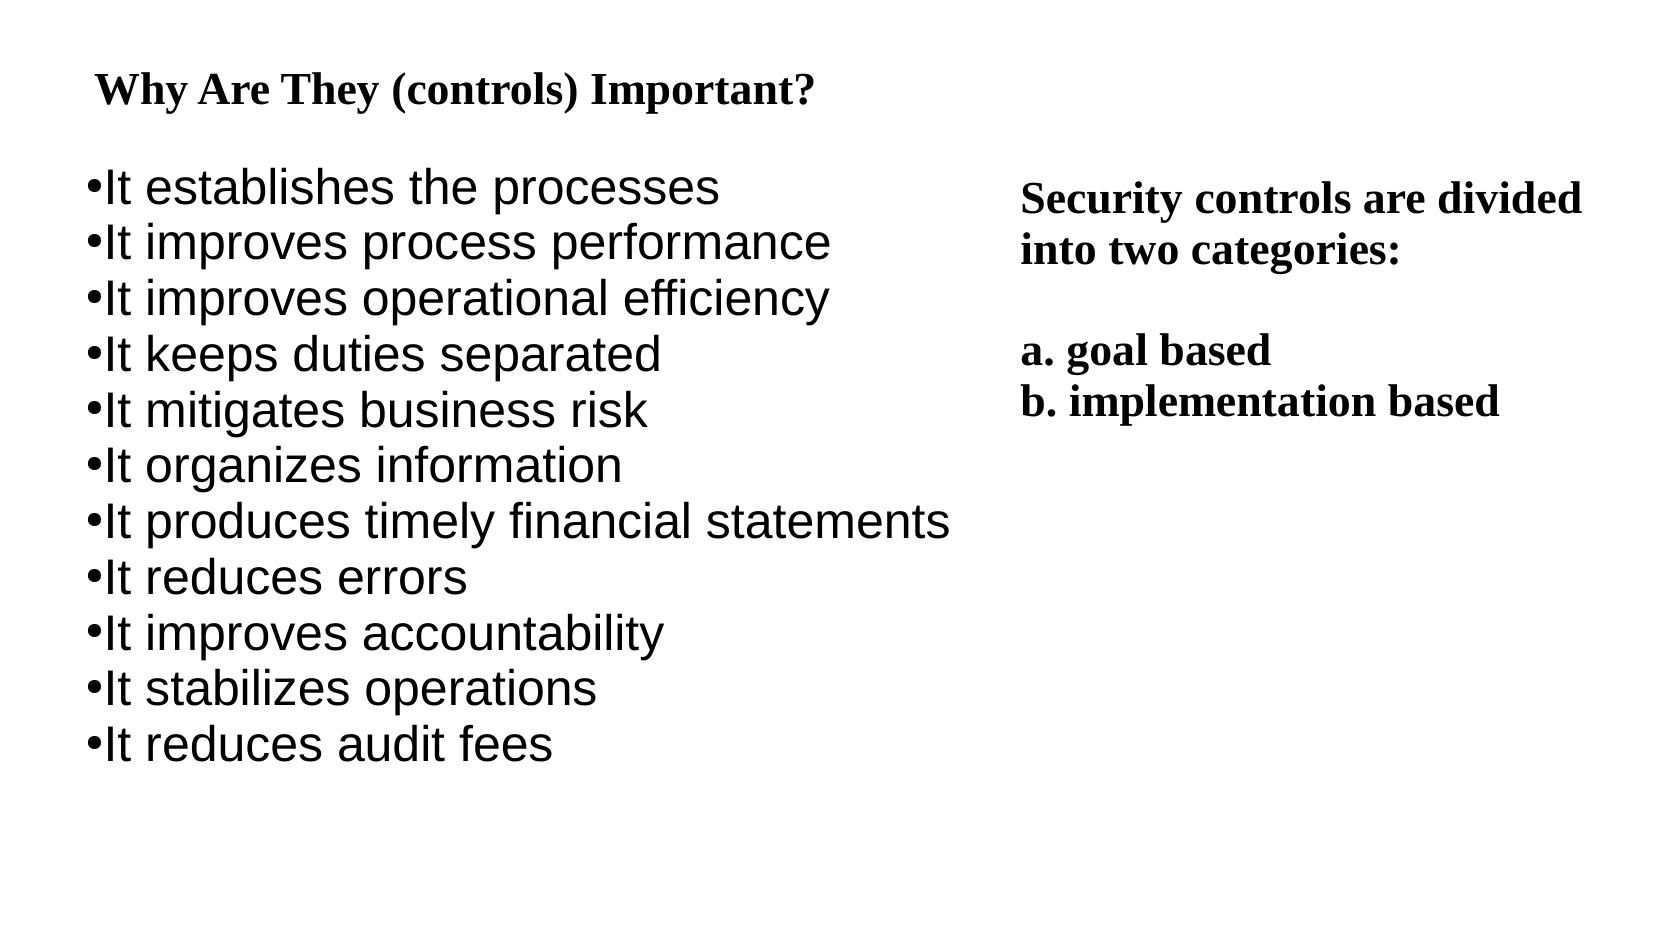

# Why Are They (controls) Important?
It establishes the processes
It improves process performance
It improves operational efficiency
It keeps duties separated
It mitigates business risk
It organizes information
It produces timely financial statements
It reduces errors
It improves accountability
It stabilizes operations
It reduces audit fees
Security controls are divided into two categories:
a. goal based
b. implementation based